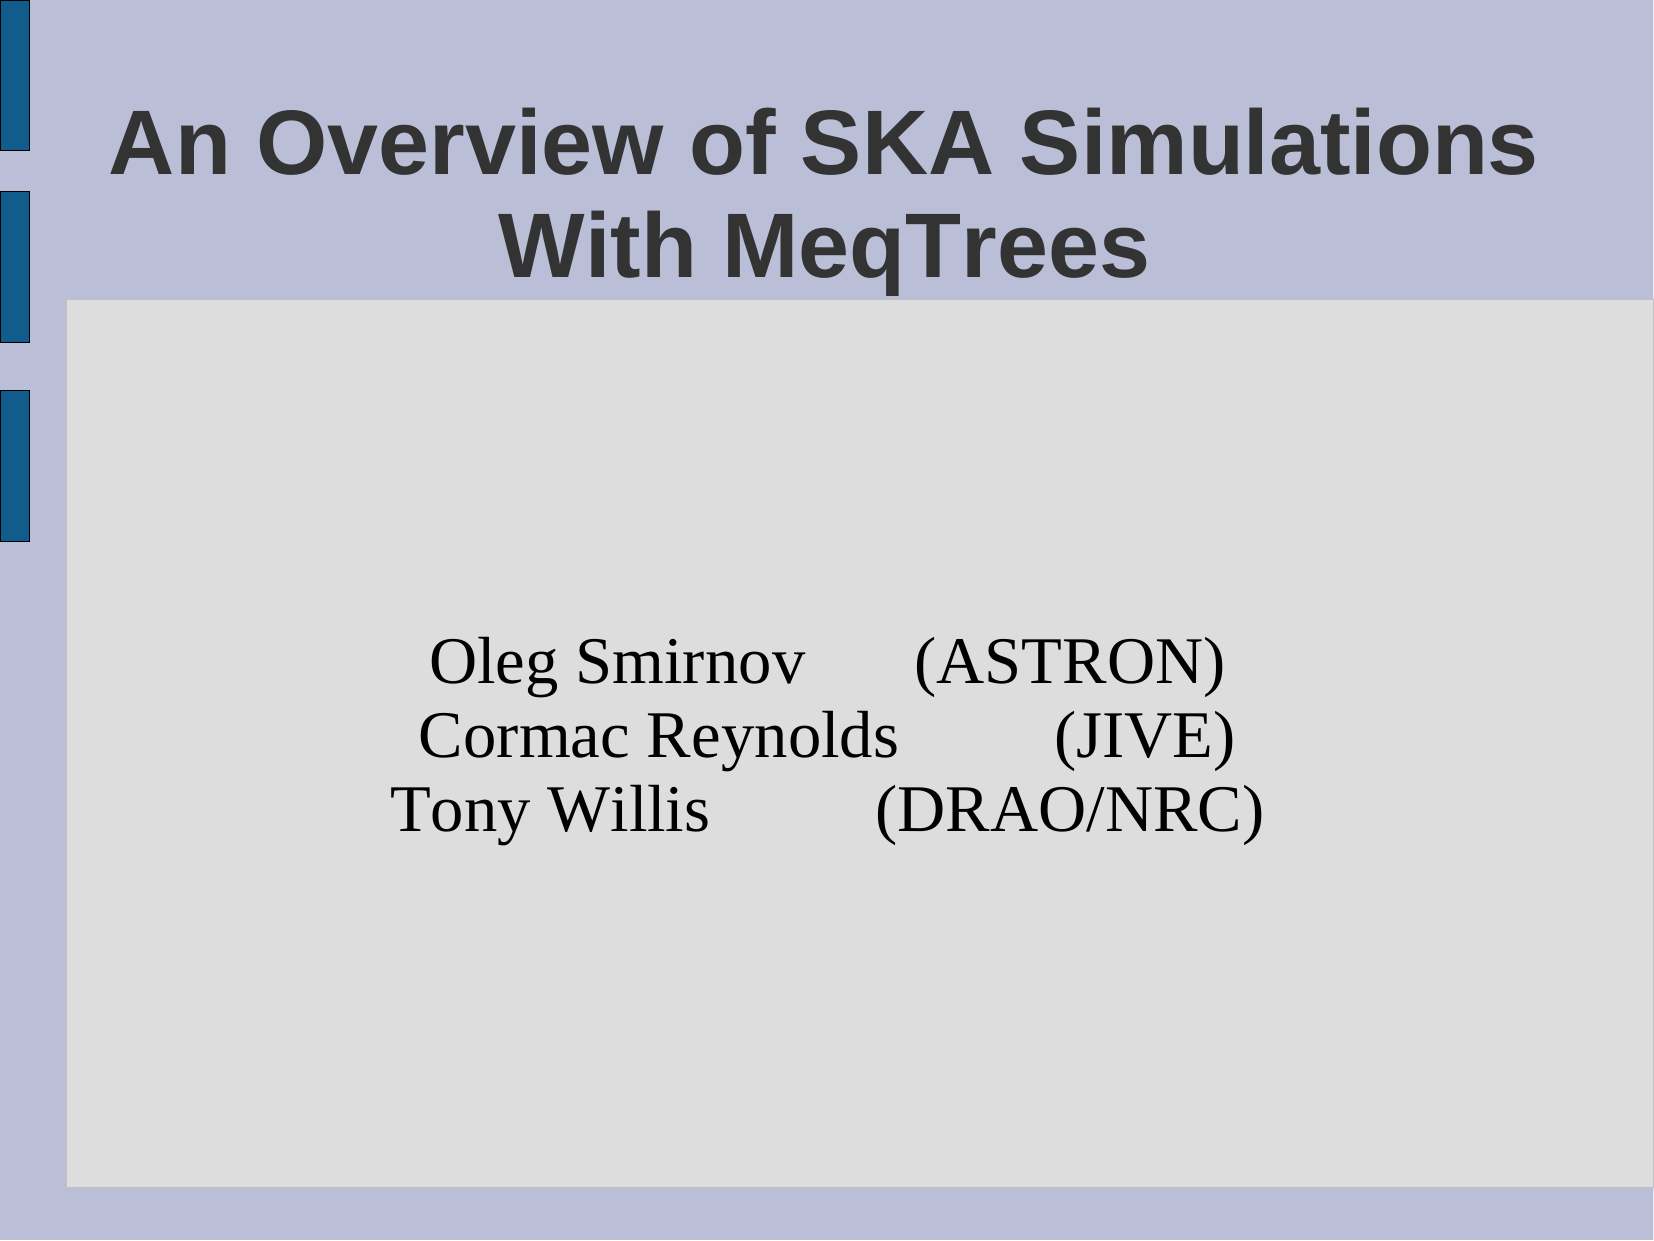

# An Overview of SKA Simulations With MeqTrees
Oleg Smirnov 		(ASTRON)
Cormac Reynolds 		(JIVE)
Tony Willis 		(DRAO/NRC)